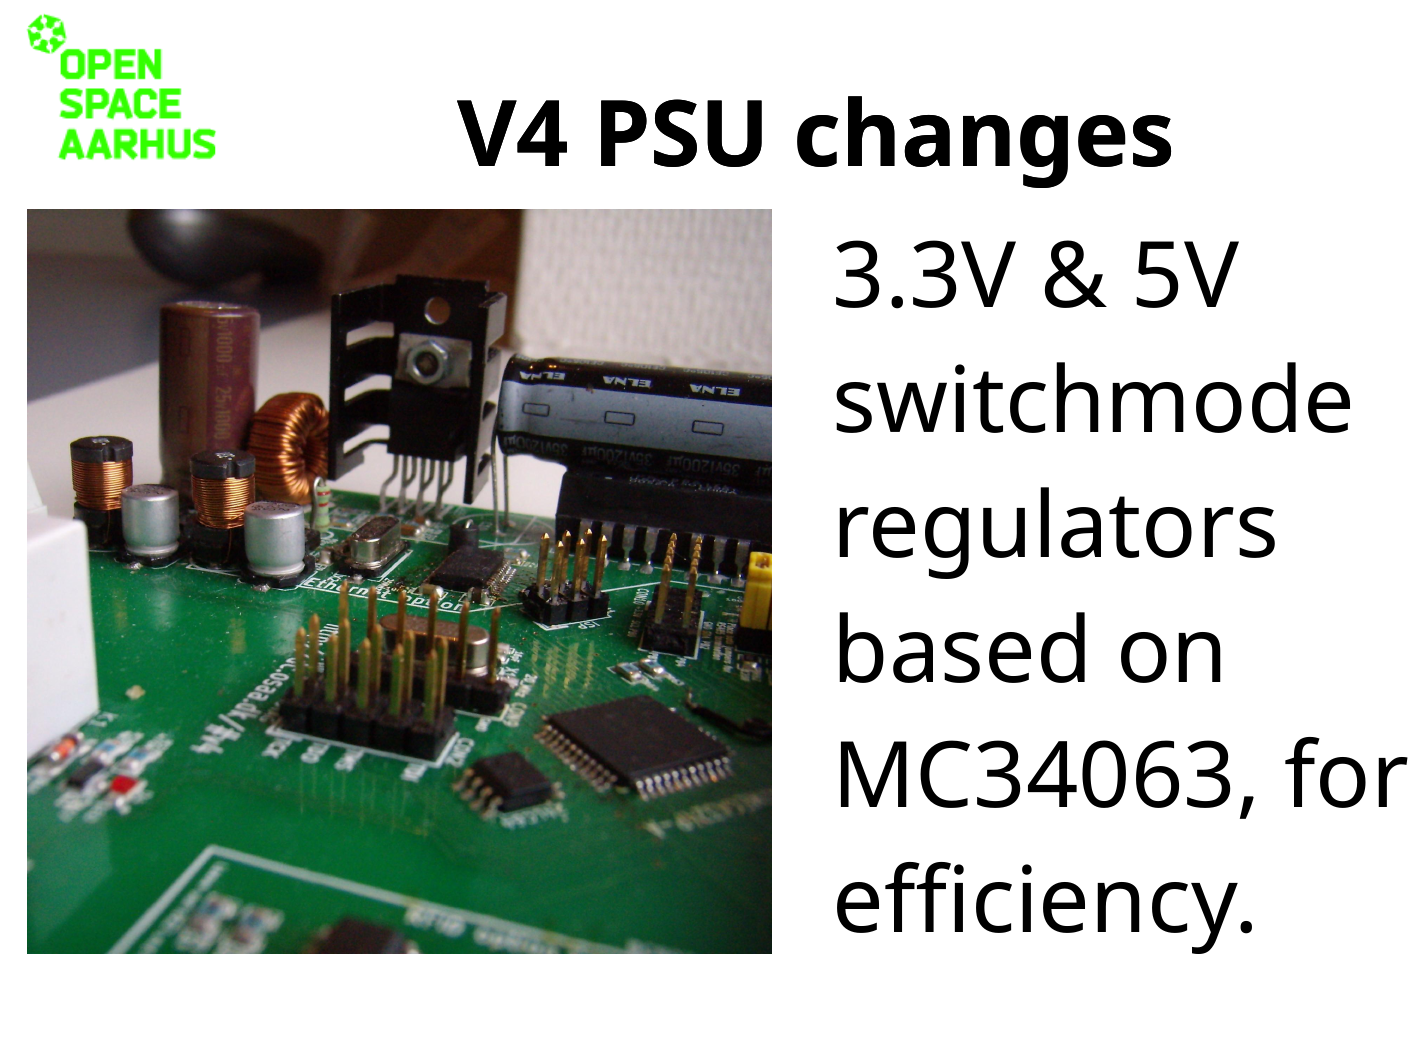

# V4 PSU changes
V4 PSU changes
3.3V & 5V switchmode regulators based on MC34063, for efficiency.